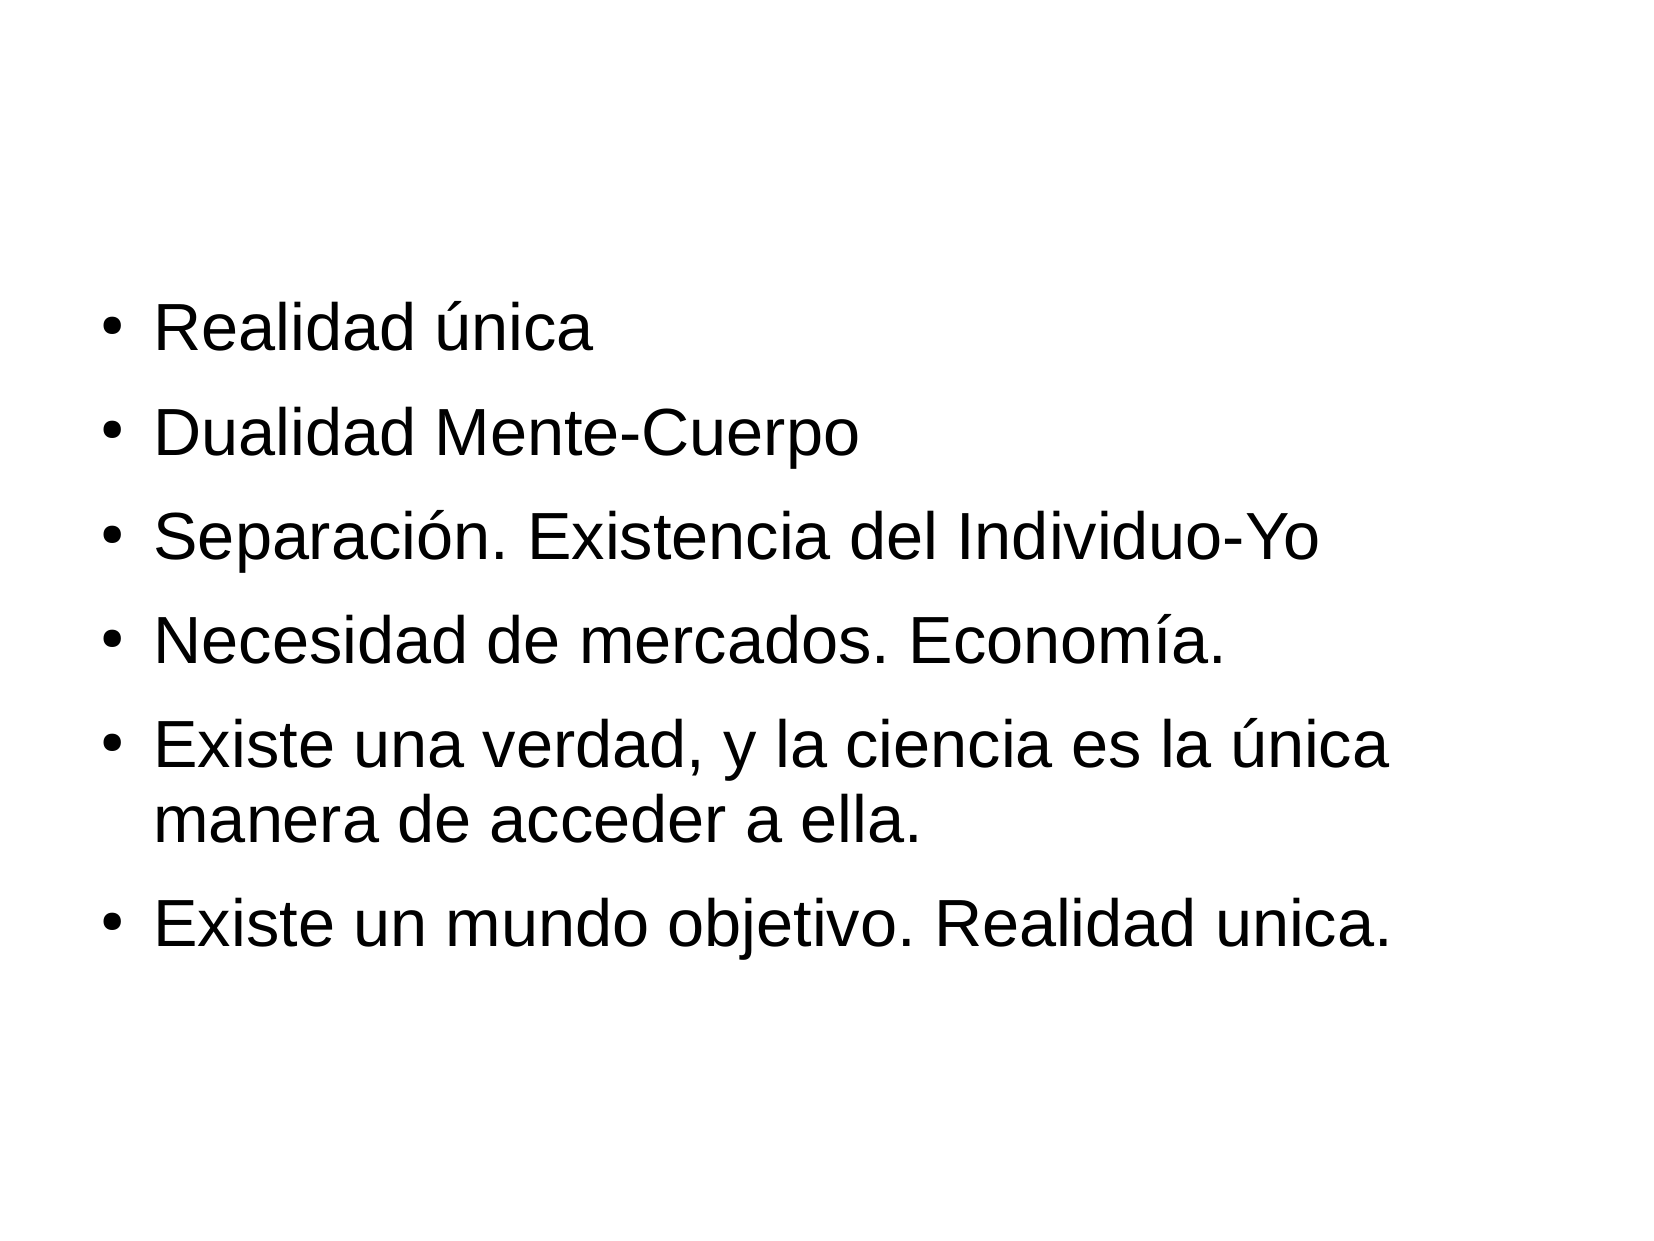

#
Realidad única
Dualidad Mente-Cuerpo
Separación. Existencia del Individuo-Yo
Necesidad de mercados. Economía.
Existe una verdad, y la ciencia es la única manera de acceder a ella.
Existe un mundo objetivo. Realidad unica.